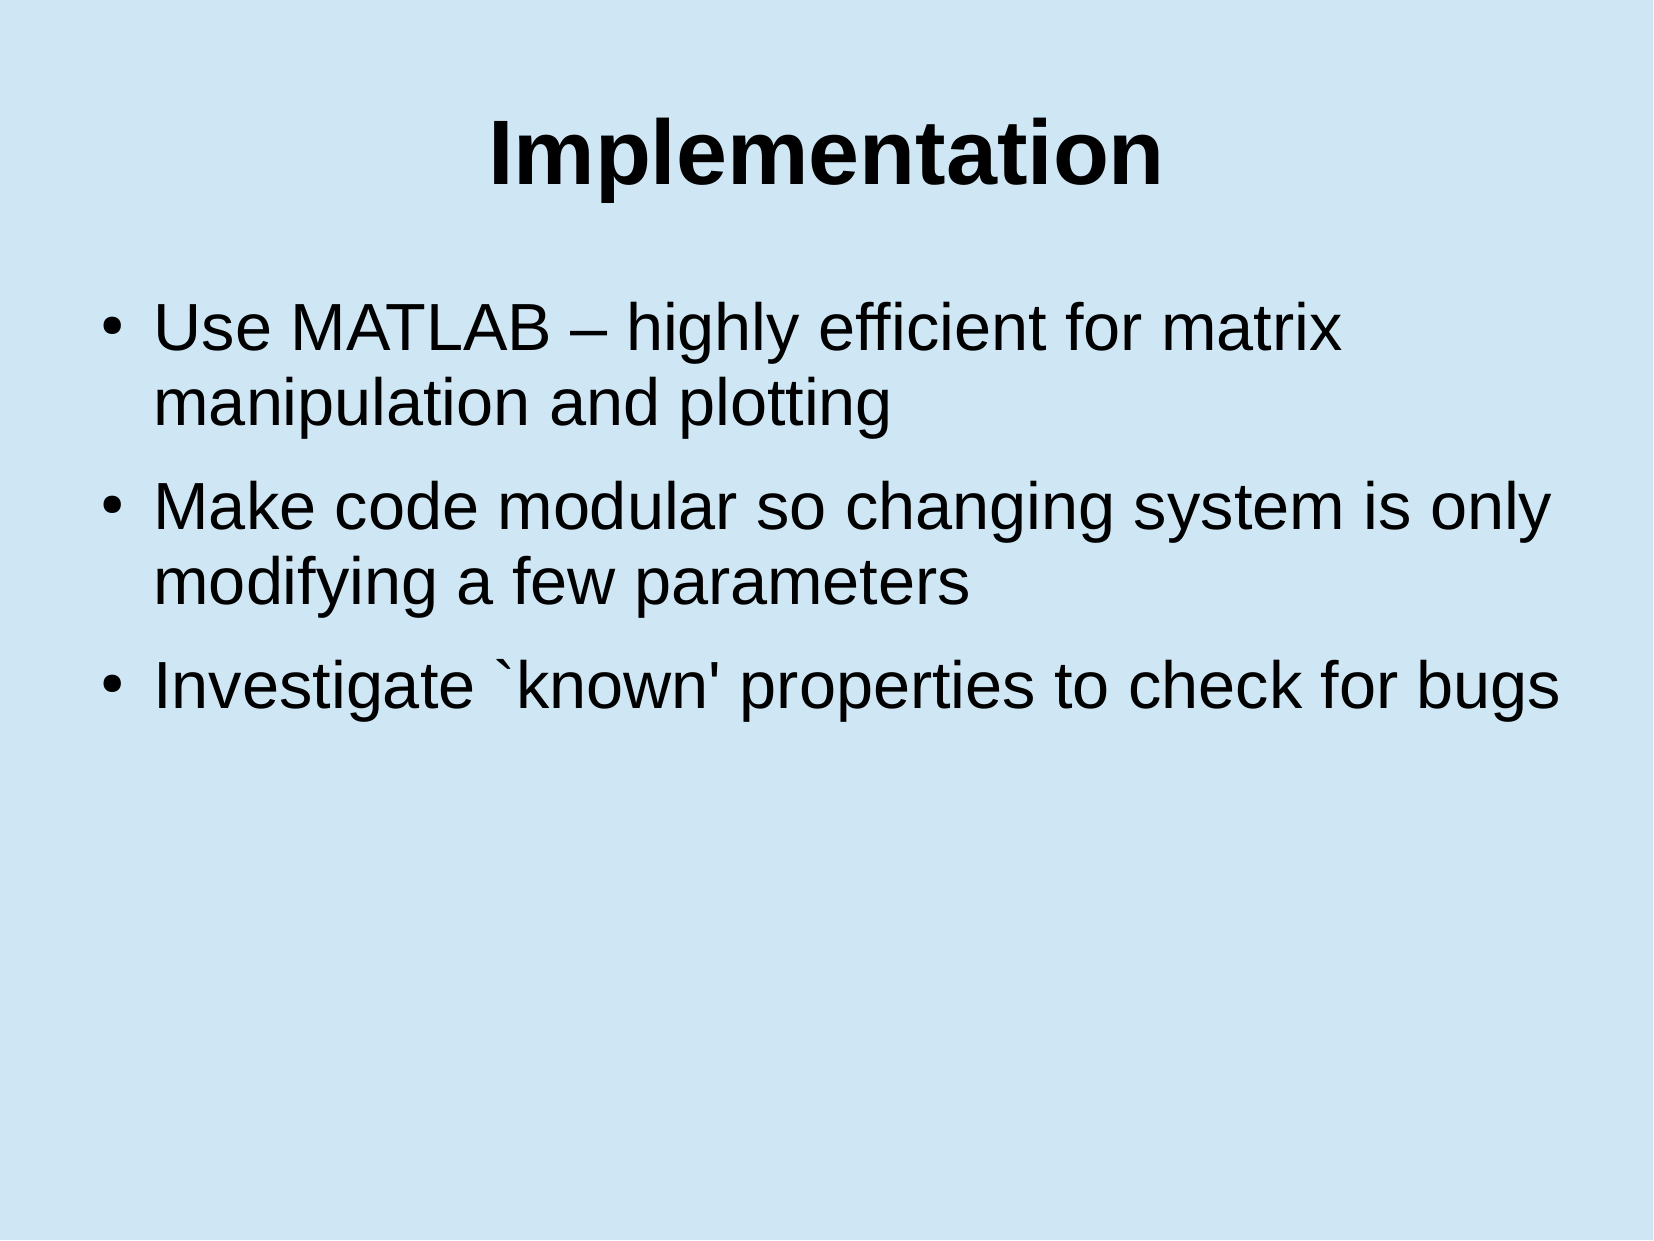

# Implementation
Use MATLAB – highly efficient for matrix manipulation and plotting
Make code modular so changing system is only modifying a few parameters
Investigate `known' properties to check for bugs